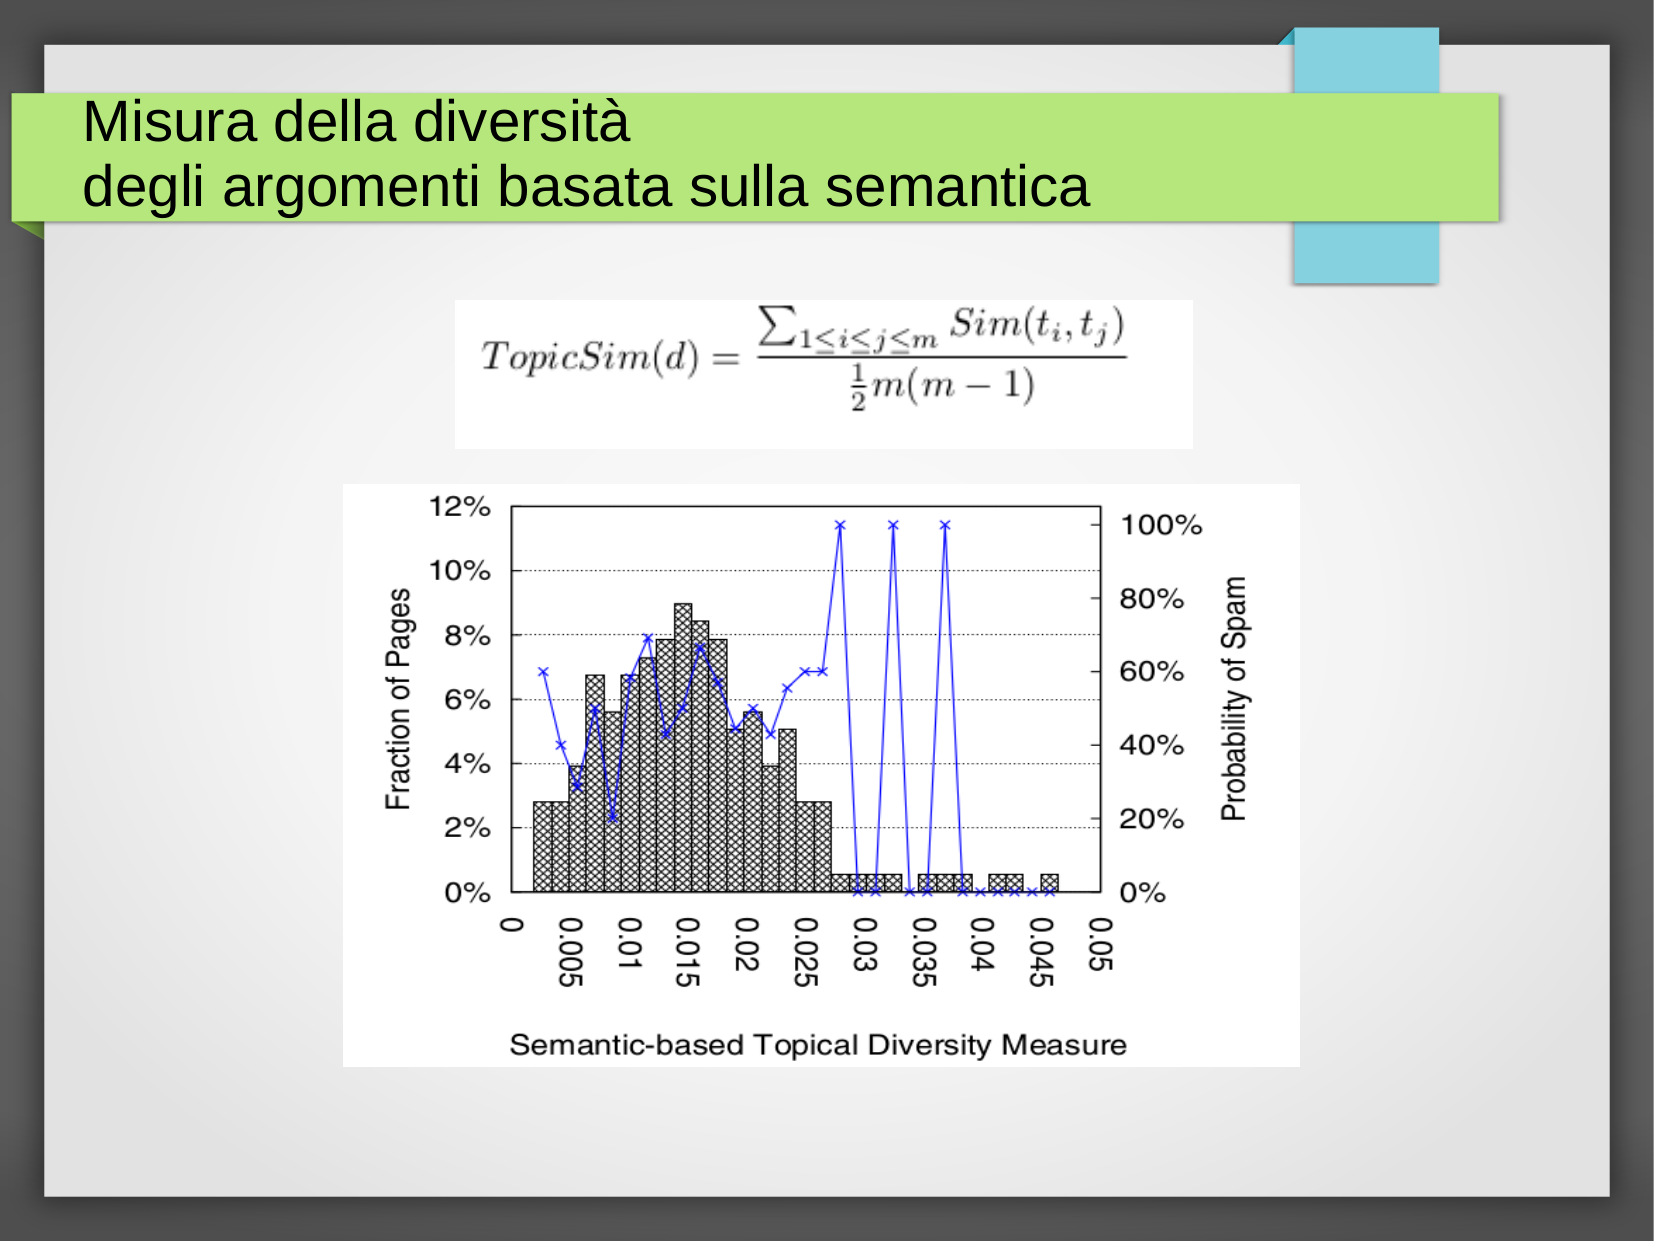

# Misura della diversità degli argomenti basata sulla semantica